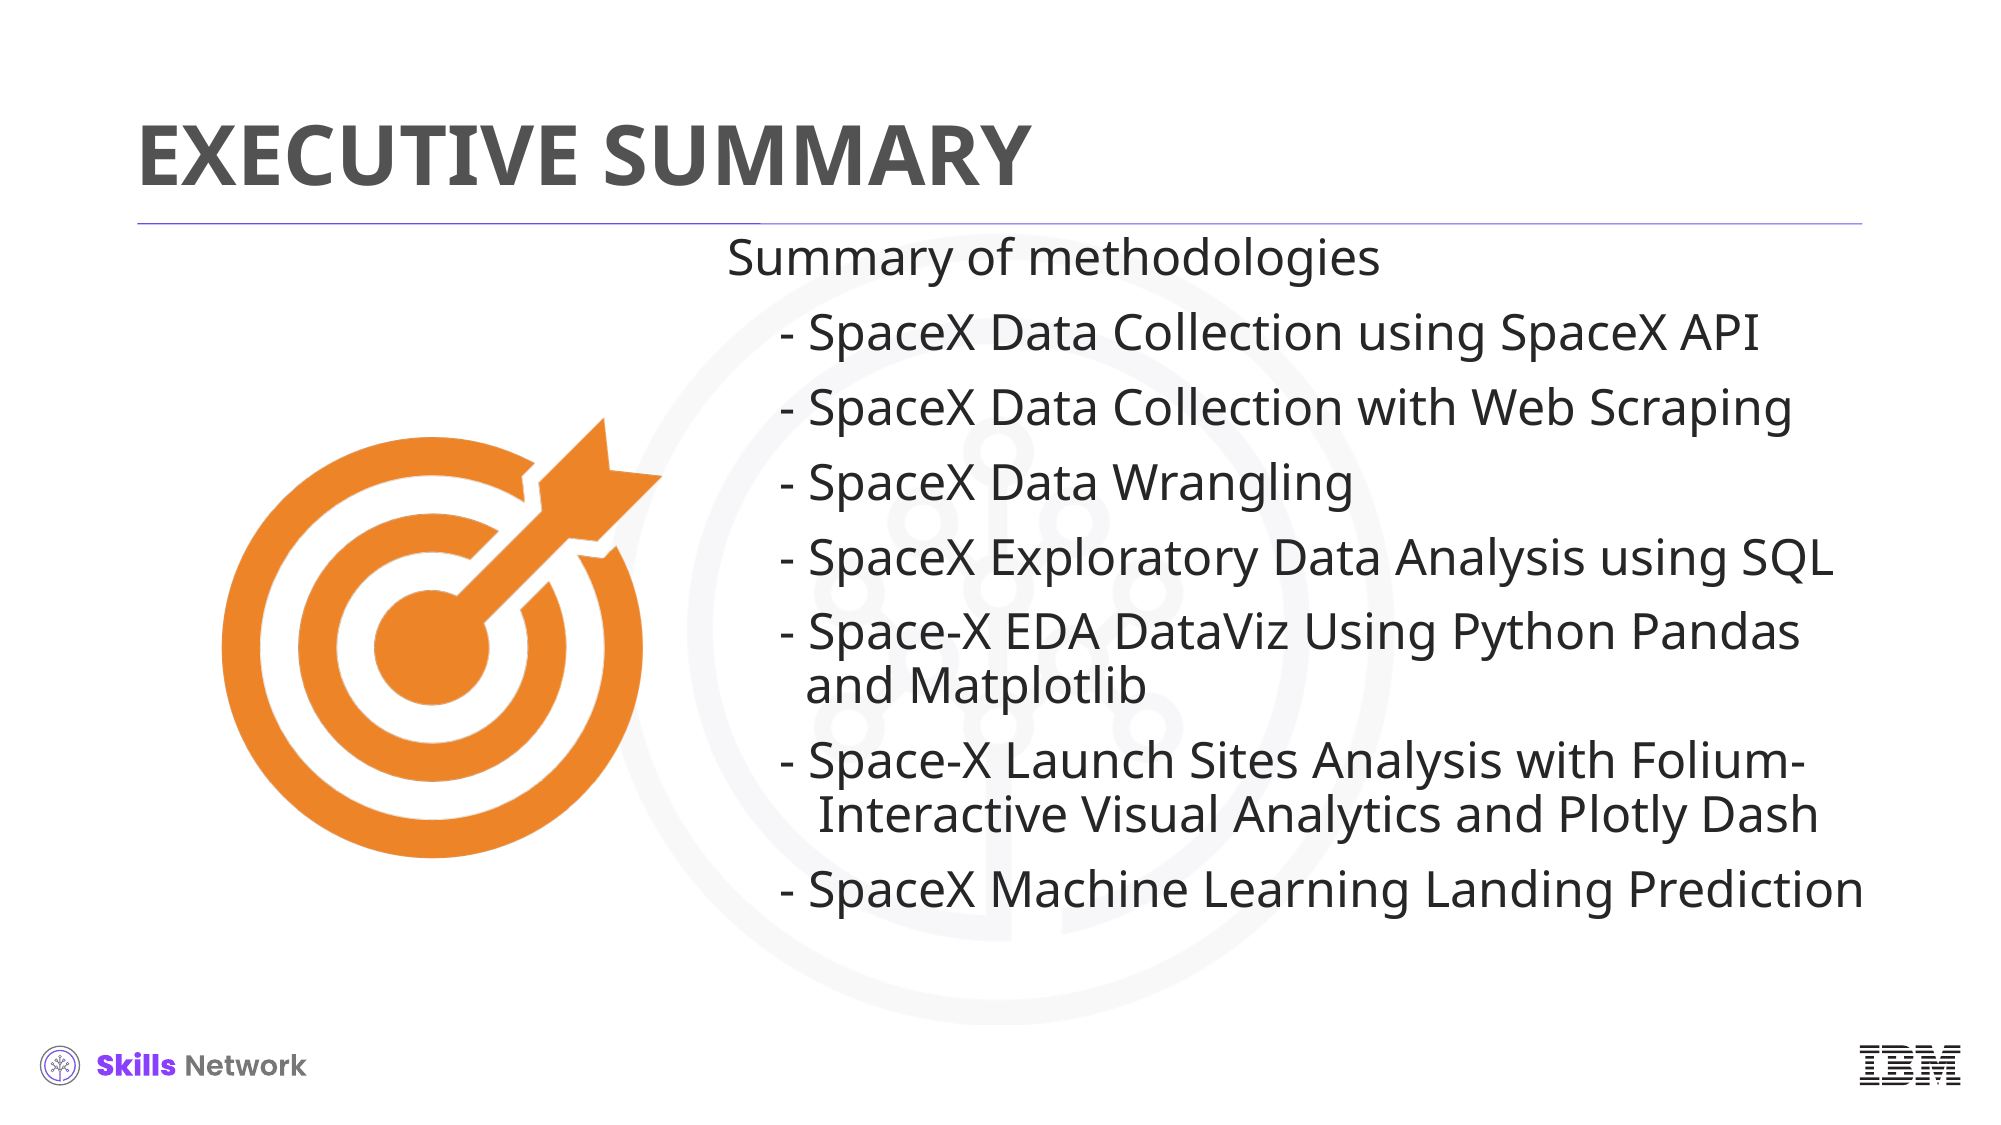

# EXECUTIVE SUMMARY
Summary of methodologies
 - SpaceX Data Collection using SpaceX API
 - SpaceX Data Collection with Web Scraping
 - SpaceX Data Wrangling
 - SpaceX Exploratory Data Analysis using SQL
 - Space-X EDA DataViz Using Python Pandas and Matplotlib
 - Space-X Launch Sites Analysis with Folium- Interactive Visual Analytics and Plotly Dash
 - SpaceX Machine Learning Landing Prediction